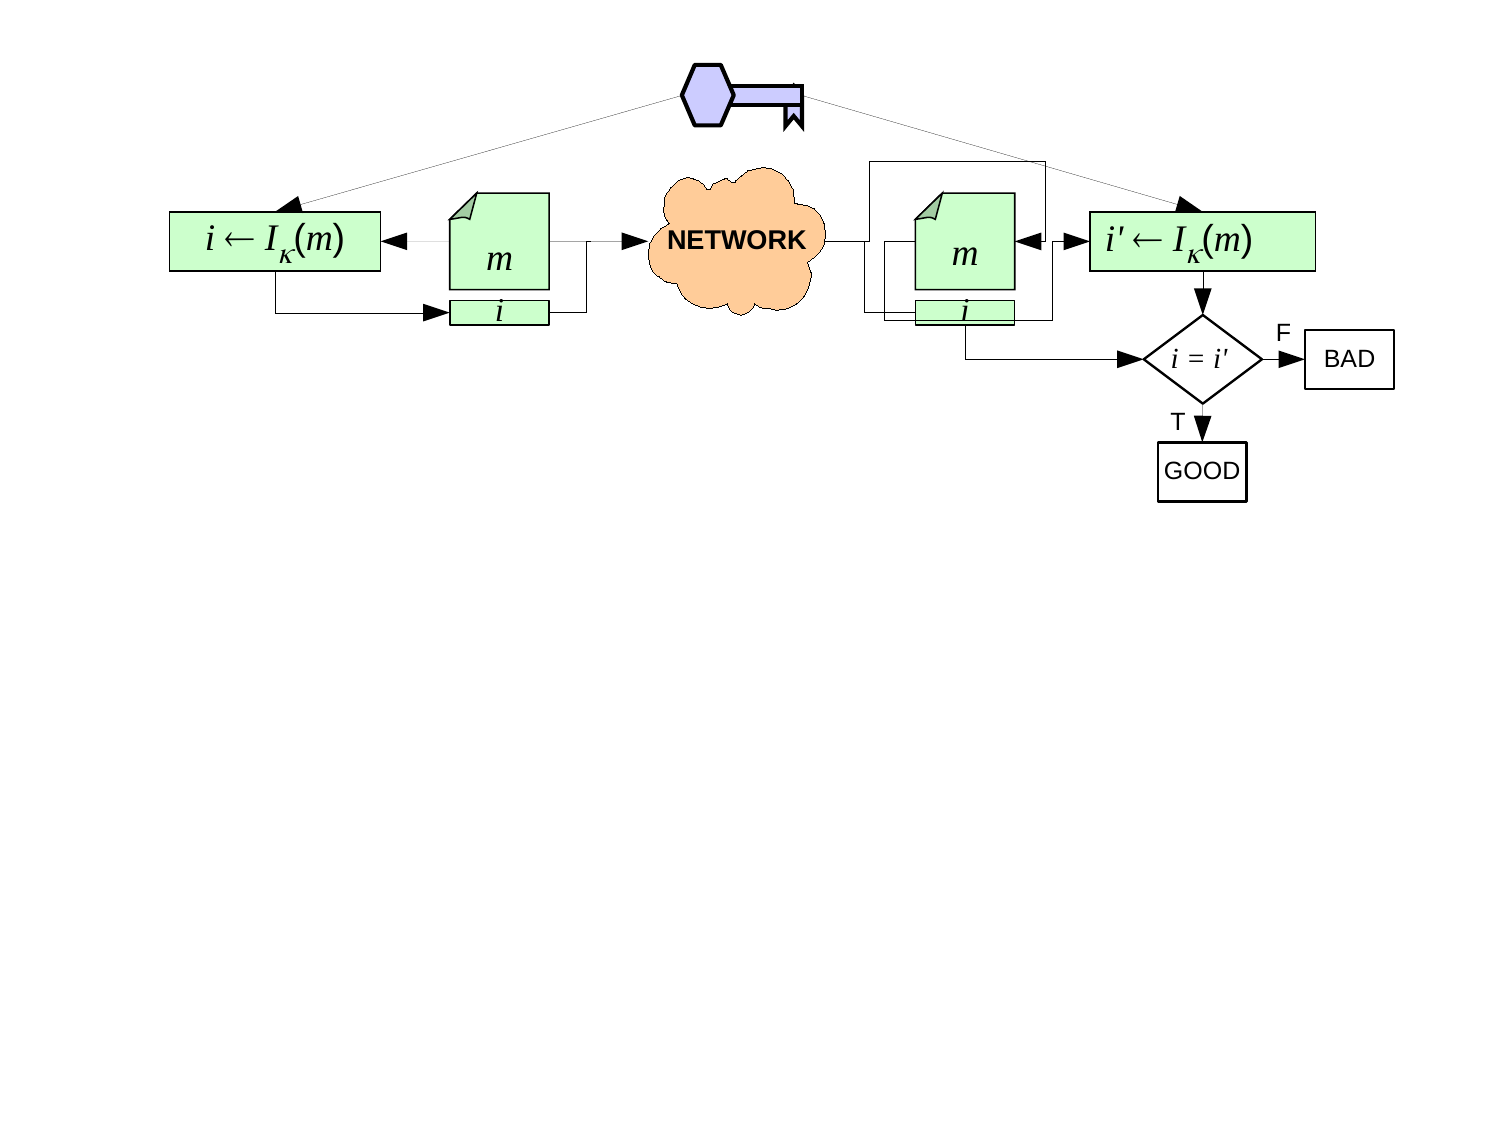

NETWORK
m
m
i  Ik(m)
i'  Ik(m)
i
i
i = i'
BAD
GOOD